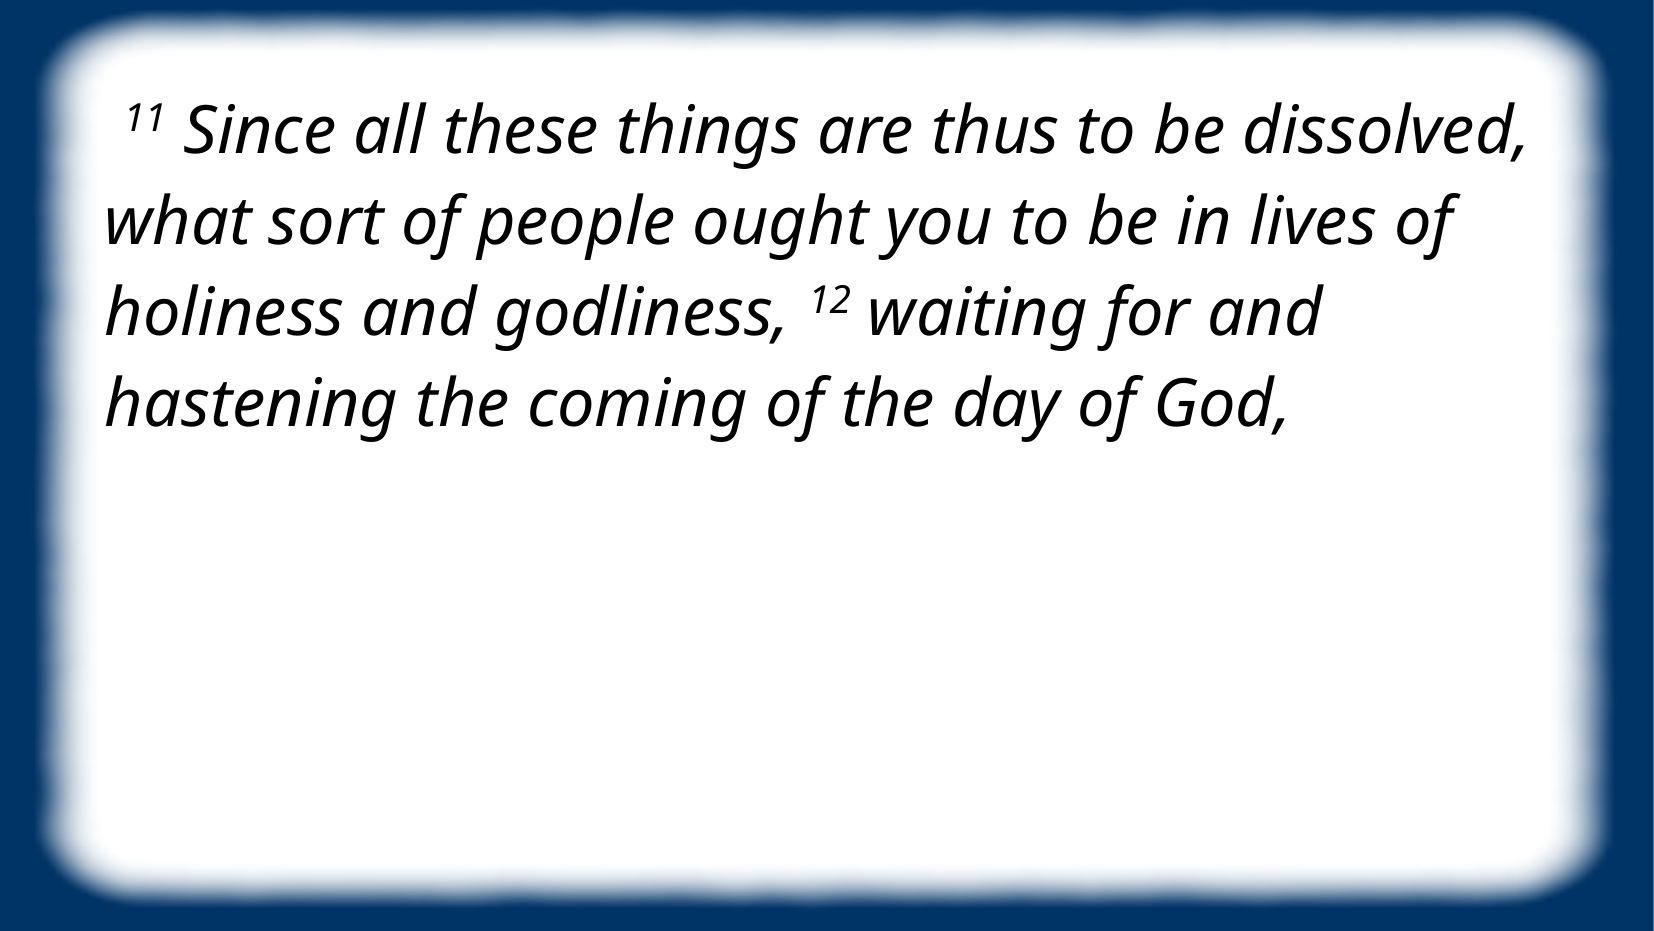

11 Since all these things are thus to be dissolved, what sort of people ought you to be in lives of holiness and godliness, 12 waiting for and hastening the coming of the day of God,